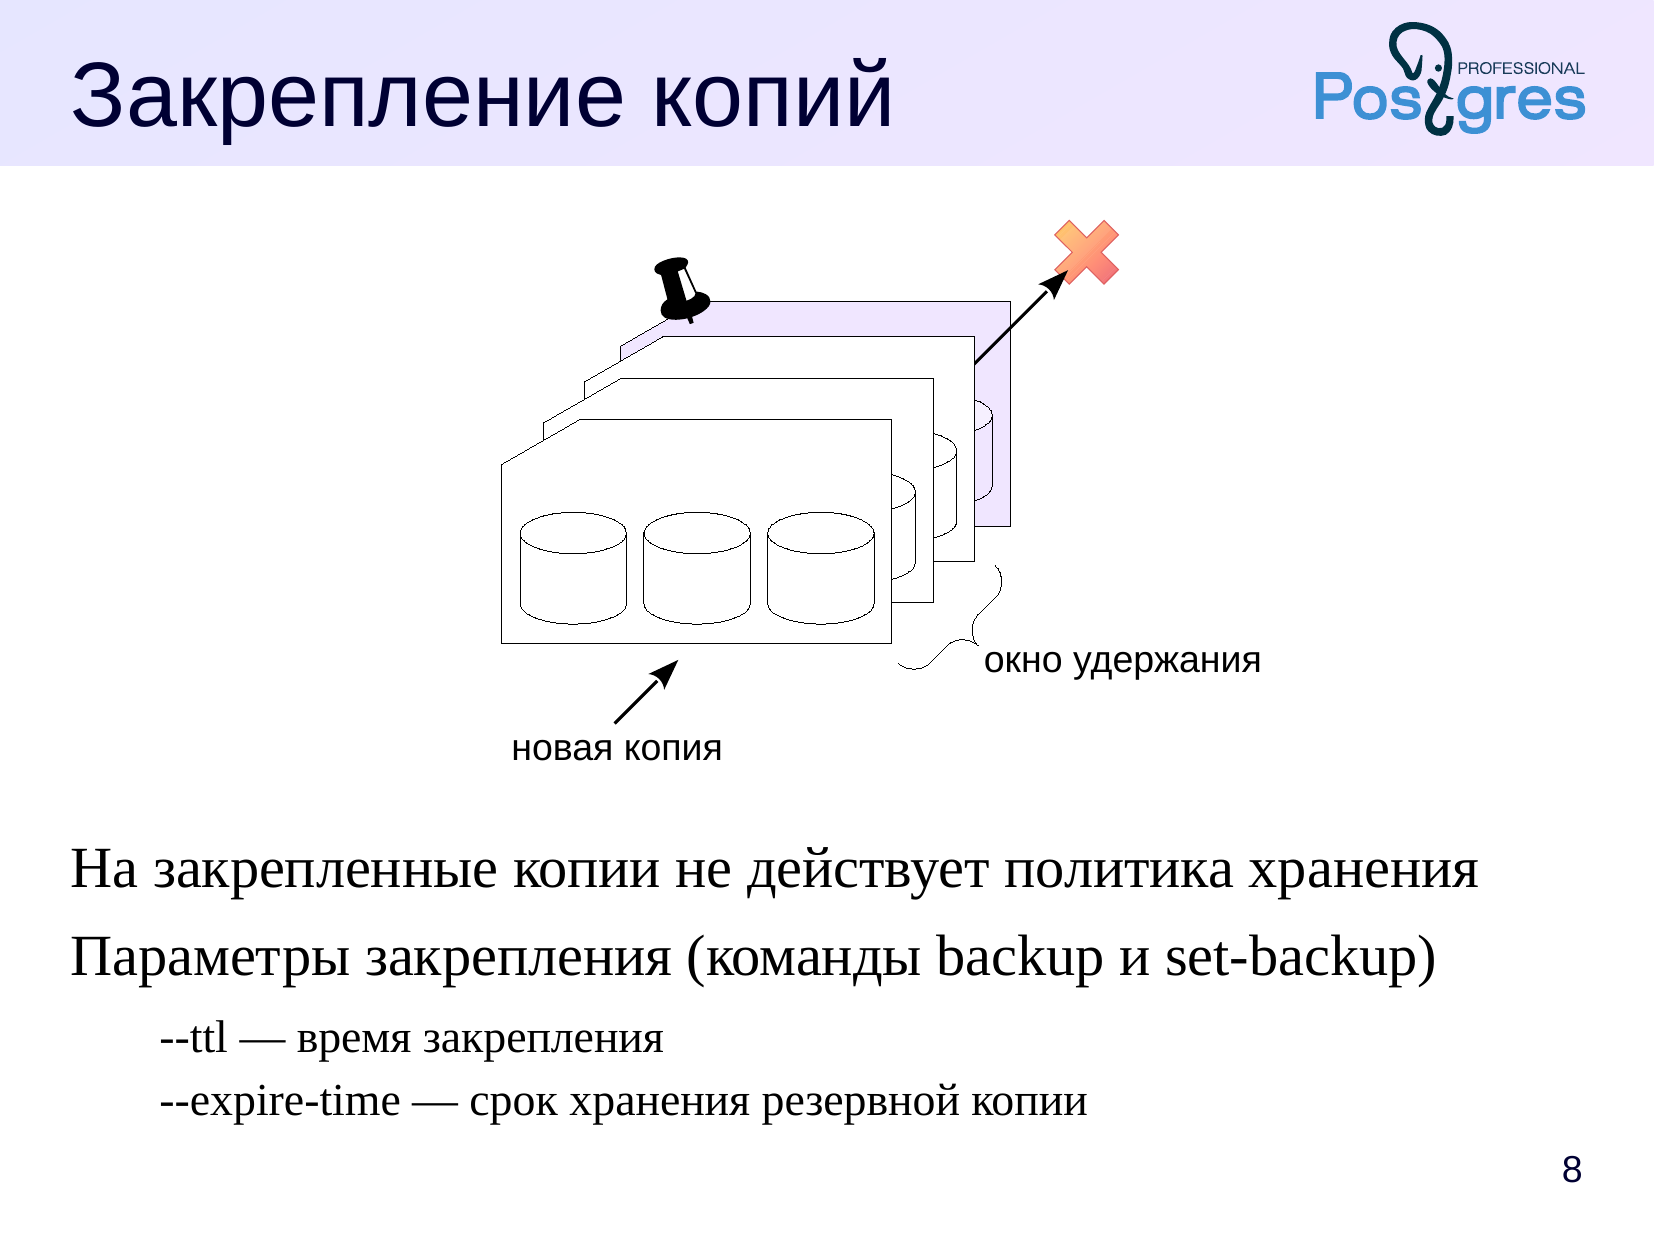

# Закрепление копий
окно удержания
новая копия
На закрепленные копии не действует политика хранения
Параметры закрепления (команды backup и set-backup)
--ttl — время закрепления
--expire-time — срок хранения резервной копии